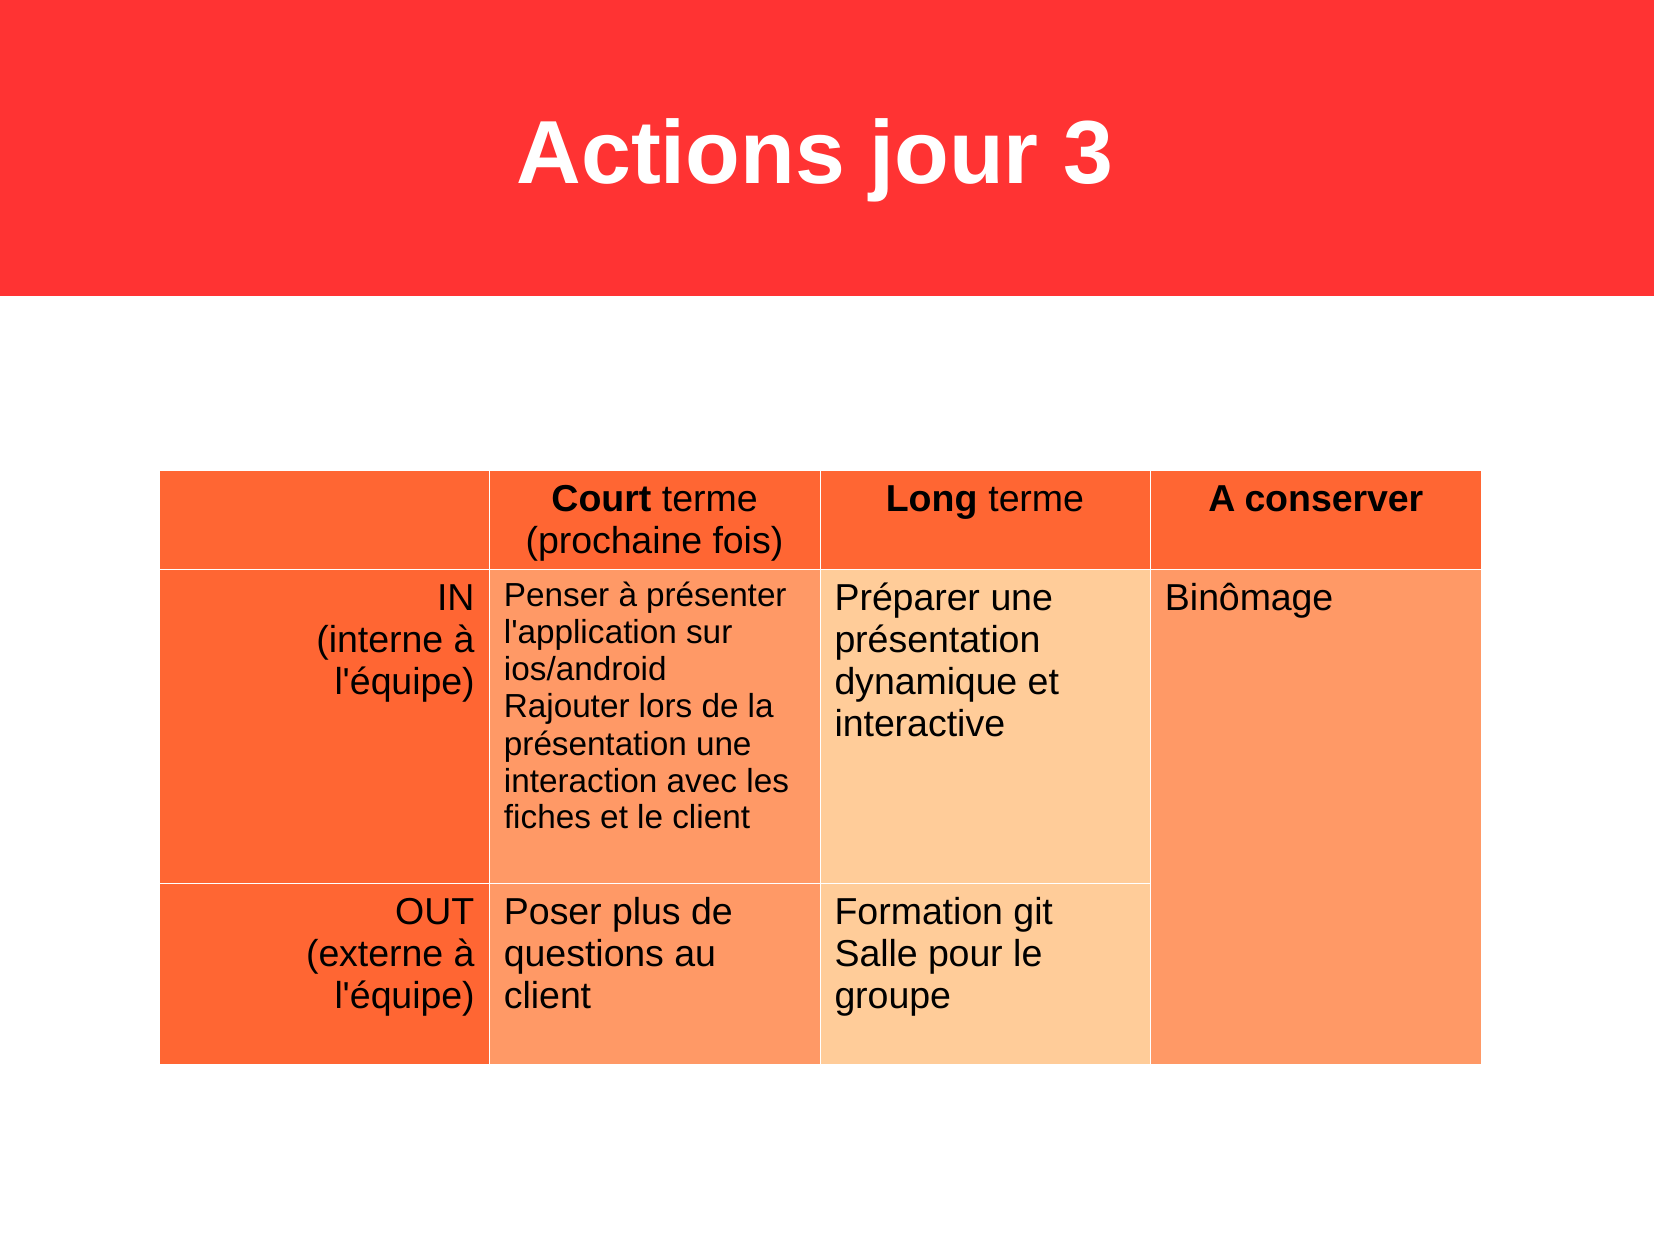

# Actions jour 3
| | Court terme (prochaine fois) | Long terme | A conserver |
| --- | --- | --- | --- |
| IN (interne à l'équipe) | Penser à présenter l'application sur ios/android Rajouter lors de la présentation une interaction avec les fiches et le client | Préparer une présentation dynamique et interactive | Binômage |
| OUT (externe à l'équipe) | Poser plus de questions au client | Formation git Salle pour le groupe | |